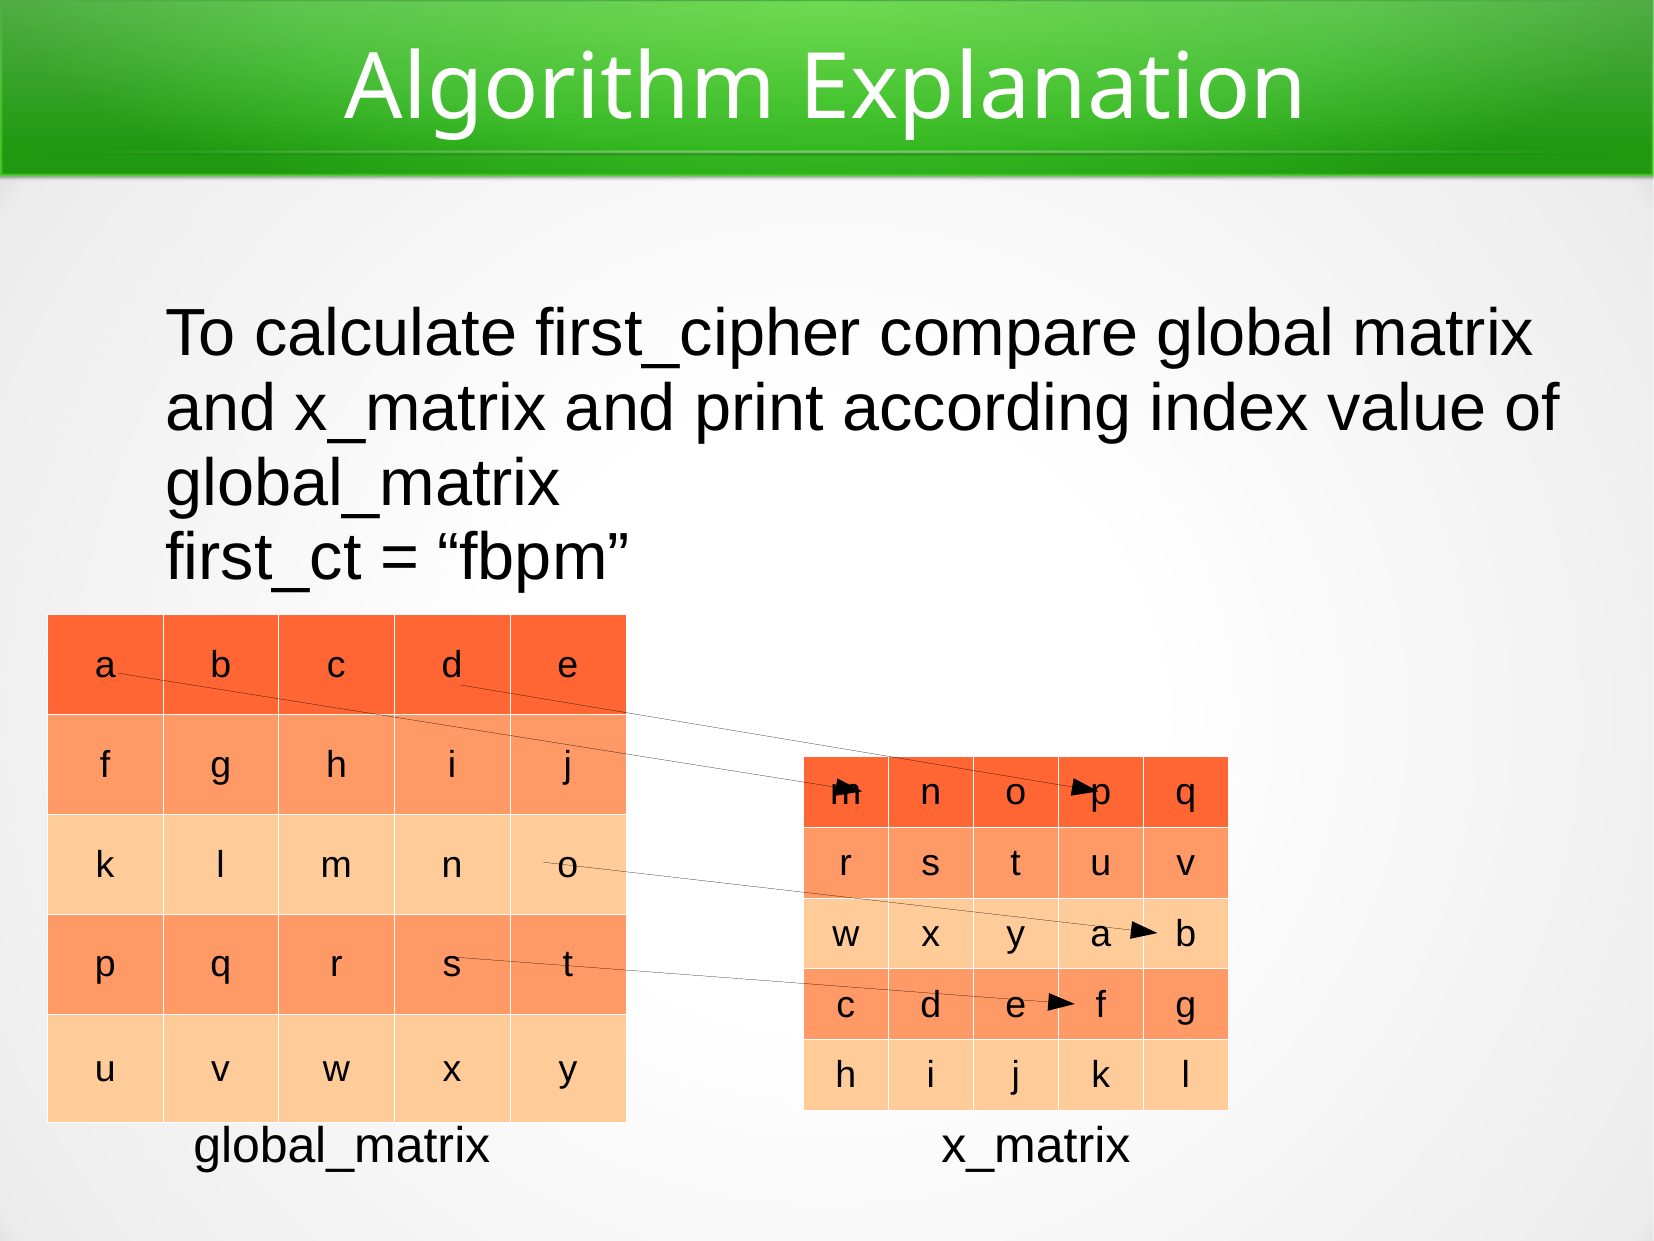

# Algorithm Explanation
To calculate first_cipher compare global matrix and x_matrix and print according index value of global_matrix
first_ct = “fbpm”
 global_matrix 			 x_matrix
| a | b | c | d | e |
| --- | --- | --- | --- | --- |
| f | g | h | i | j |
| k | l | m | n | o |
| p | q | r | s | t |
| u | v | w | x | y |
| m | n | o | p | q |
| --- | --- | --- | --- | --- |
| r | s | t | u | v |
| w | x | y | a | b |
| c | d | e | f | g |
| h | i | j | k | l |